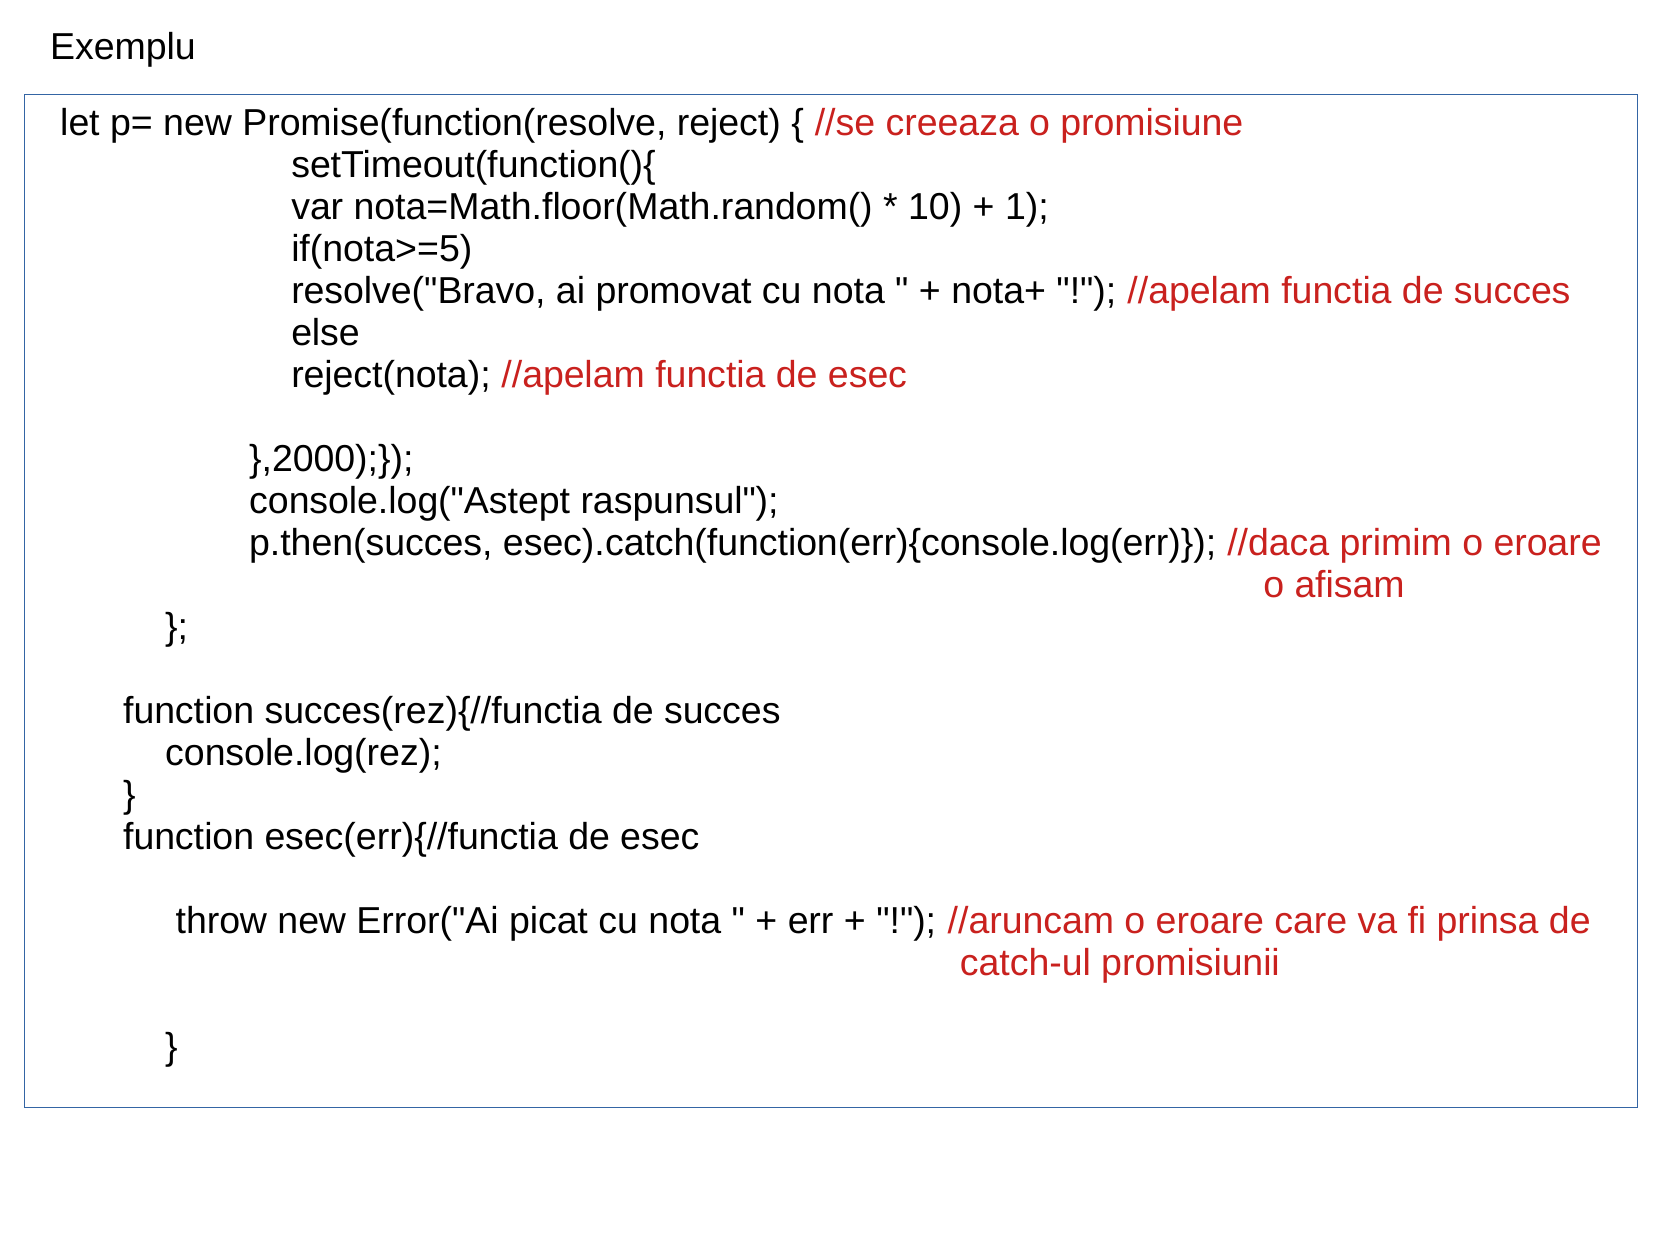

Exemplu
 let p= new Promise(function(resolve, reject) { //se creeaza o promisiune
 setTimeout(function(){
 var nota=Math.floor(Math.random() * 10) + 1);
 if(nota>=5)
 resolve("Bravo, ai promovat cu nota " + nota+ "!"); //apelam functia de succes
 else
 reject(nota); //apelam functia de esec
 },2000);});
 console.log("Astept raspunsul");
 p.then(succes, esec).catch(function(err){console.log(err)}); //daca primim o eroare o afisam
 };
 function succes(rez){//functia de succes
 console.log(rez);
 }
 function esec(err){//functia de esec
 throw new Error("Ai picat cu nota " + err + "!"); //aruncam o eroare care va fi prinsa de catch-ul promisiunii
 }